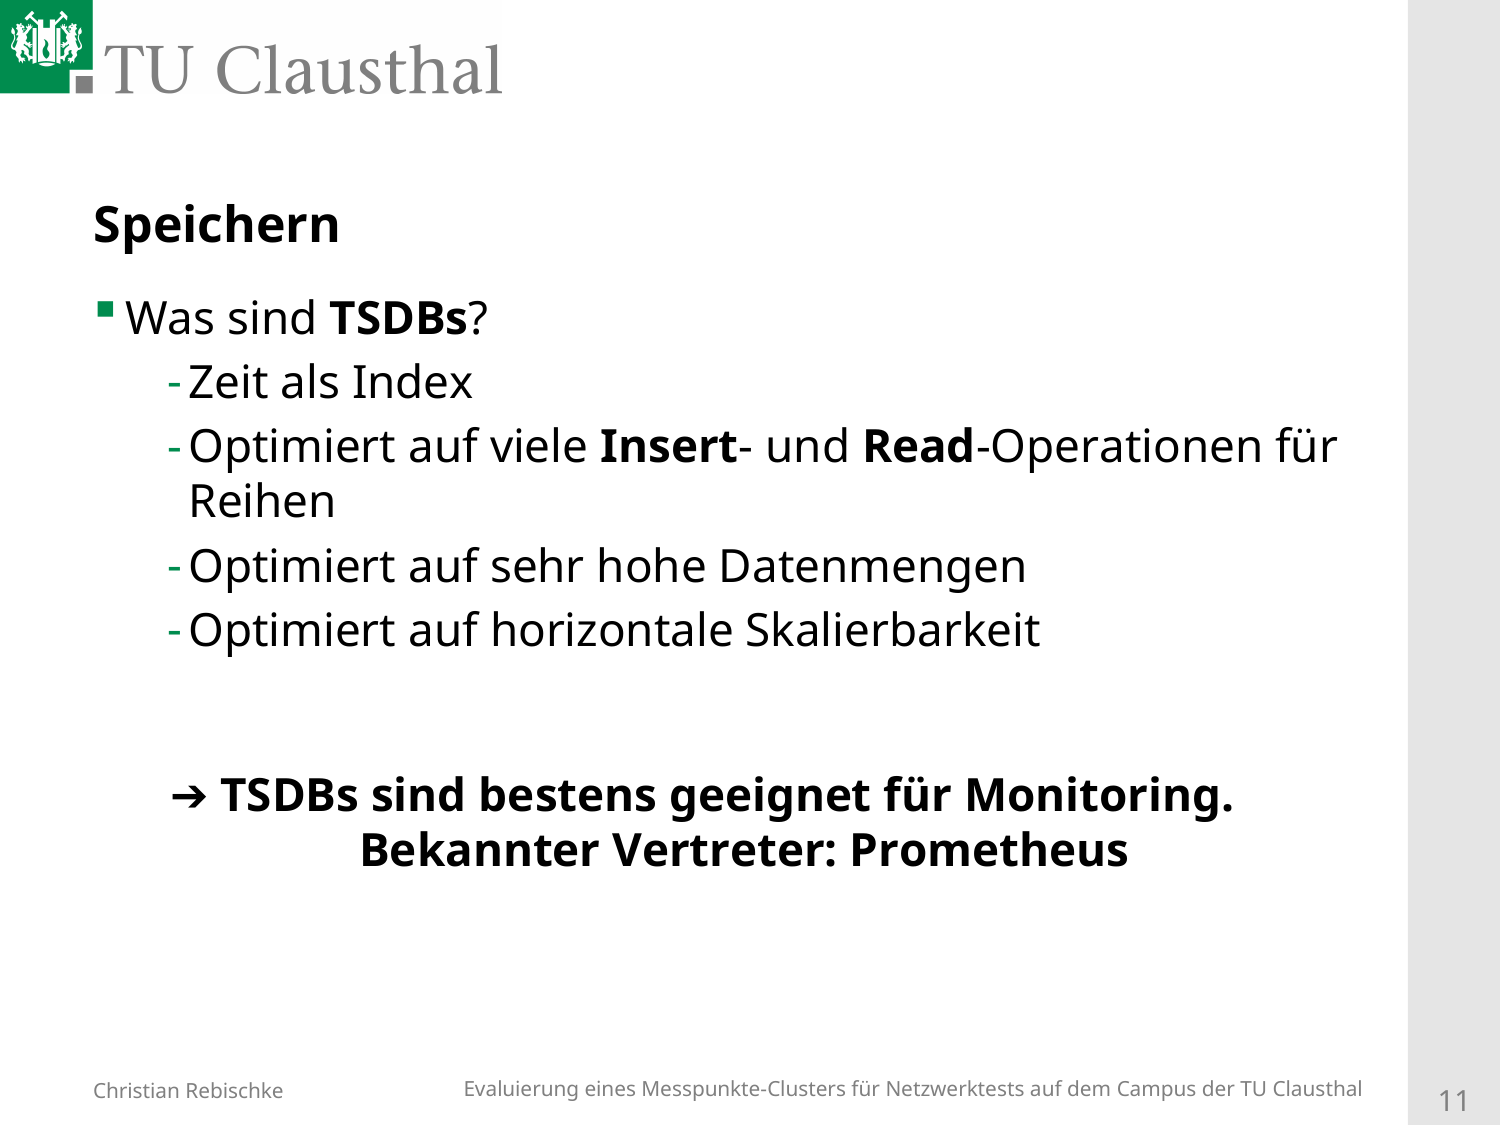

# Speichern
Was sind TSDBs?
Zeit als Index
Optimiert auf viele Insert- und Read-Operationen für Reihen
Optimiert auf sehr hohe Datenmengen
Optimiert auf horizontale Skalierbarkeit
➔ TSDBs sind bestens geeignet für Monitoring. Bekannter Vertreter: Prometheus